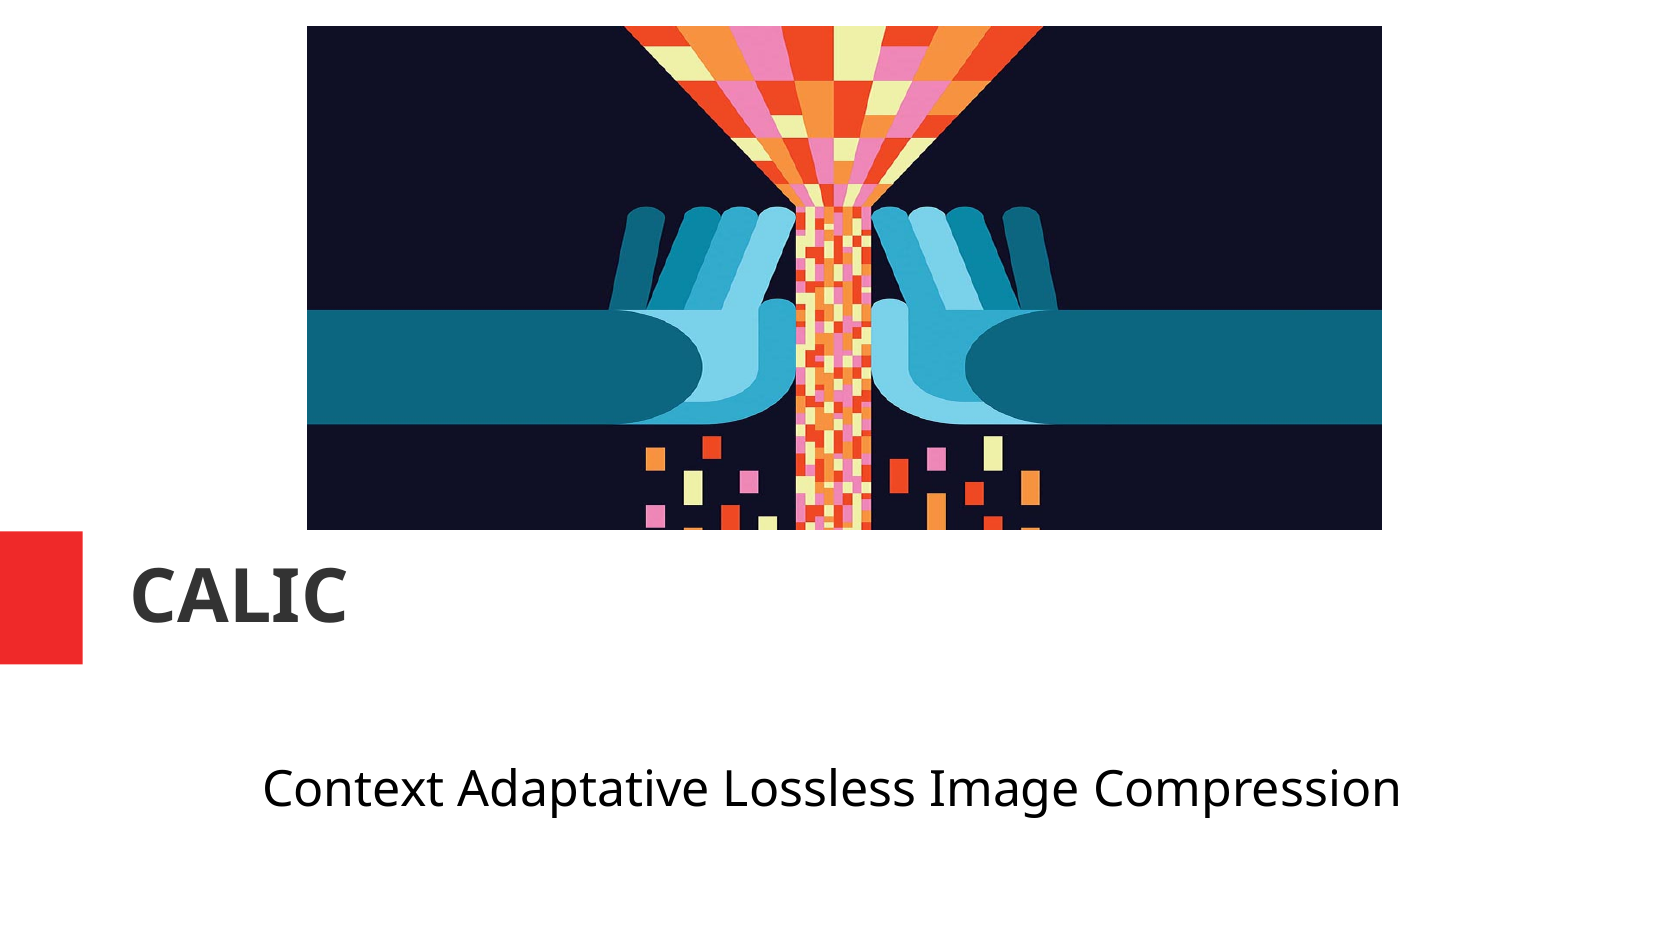

# CALIC
Context Adaptative Lossless Image Compression